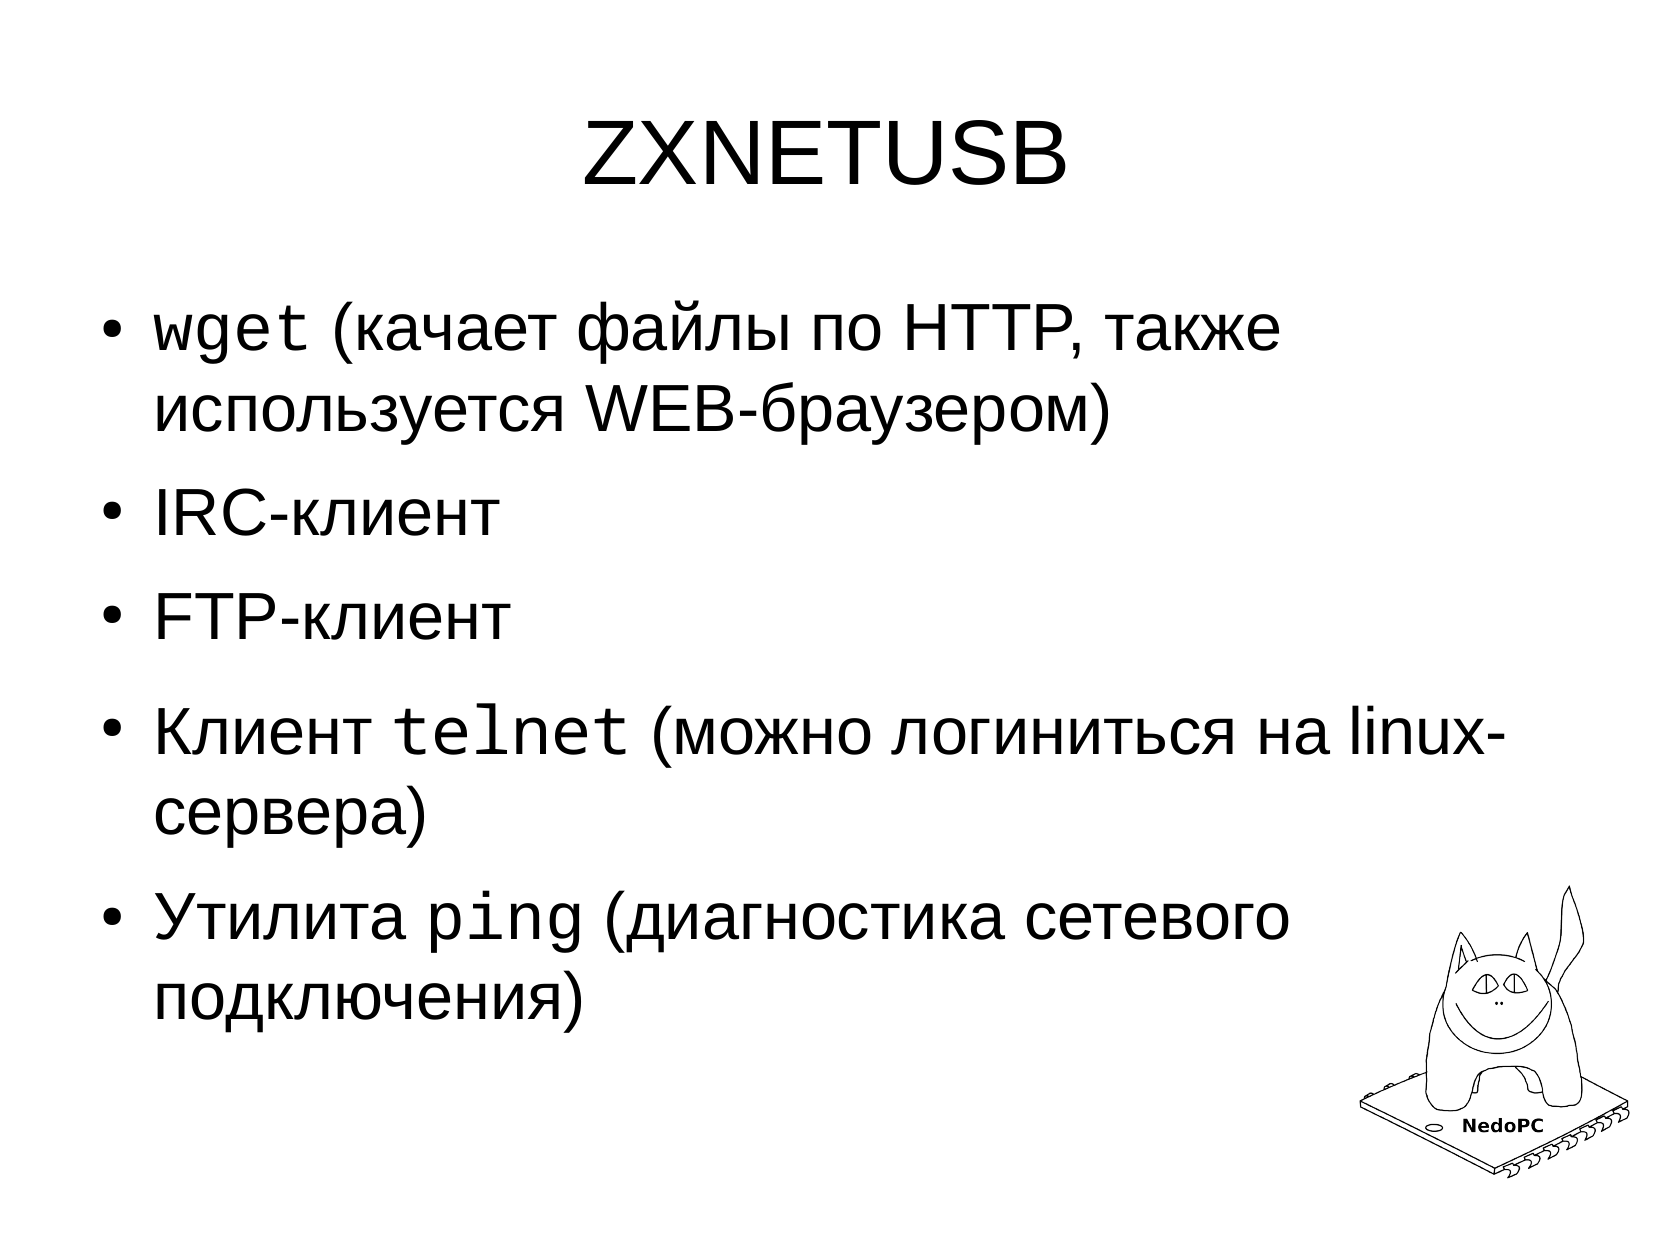

# ZXNETUSB
wget (качает файлы по HTTP, также используется WEB-браузером)
IRC-клиент
FTP-клиент
Клиент telnet (можно логиниться на linux-сервера)
Утилита ping (диагностика сетевого подключения)